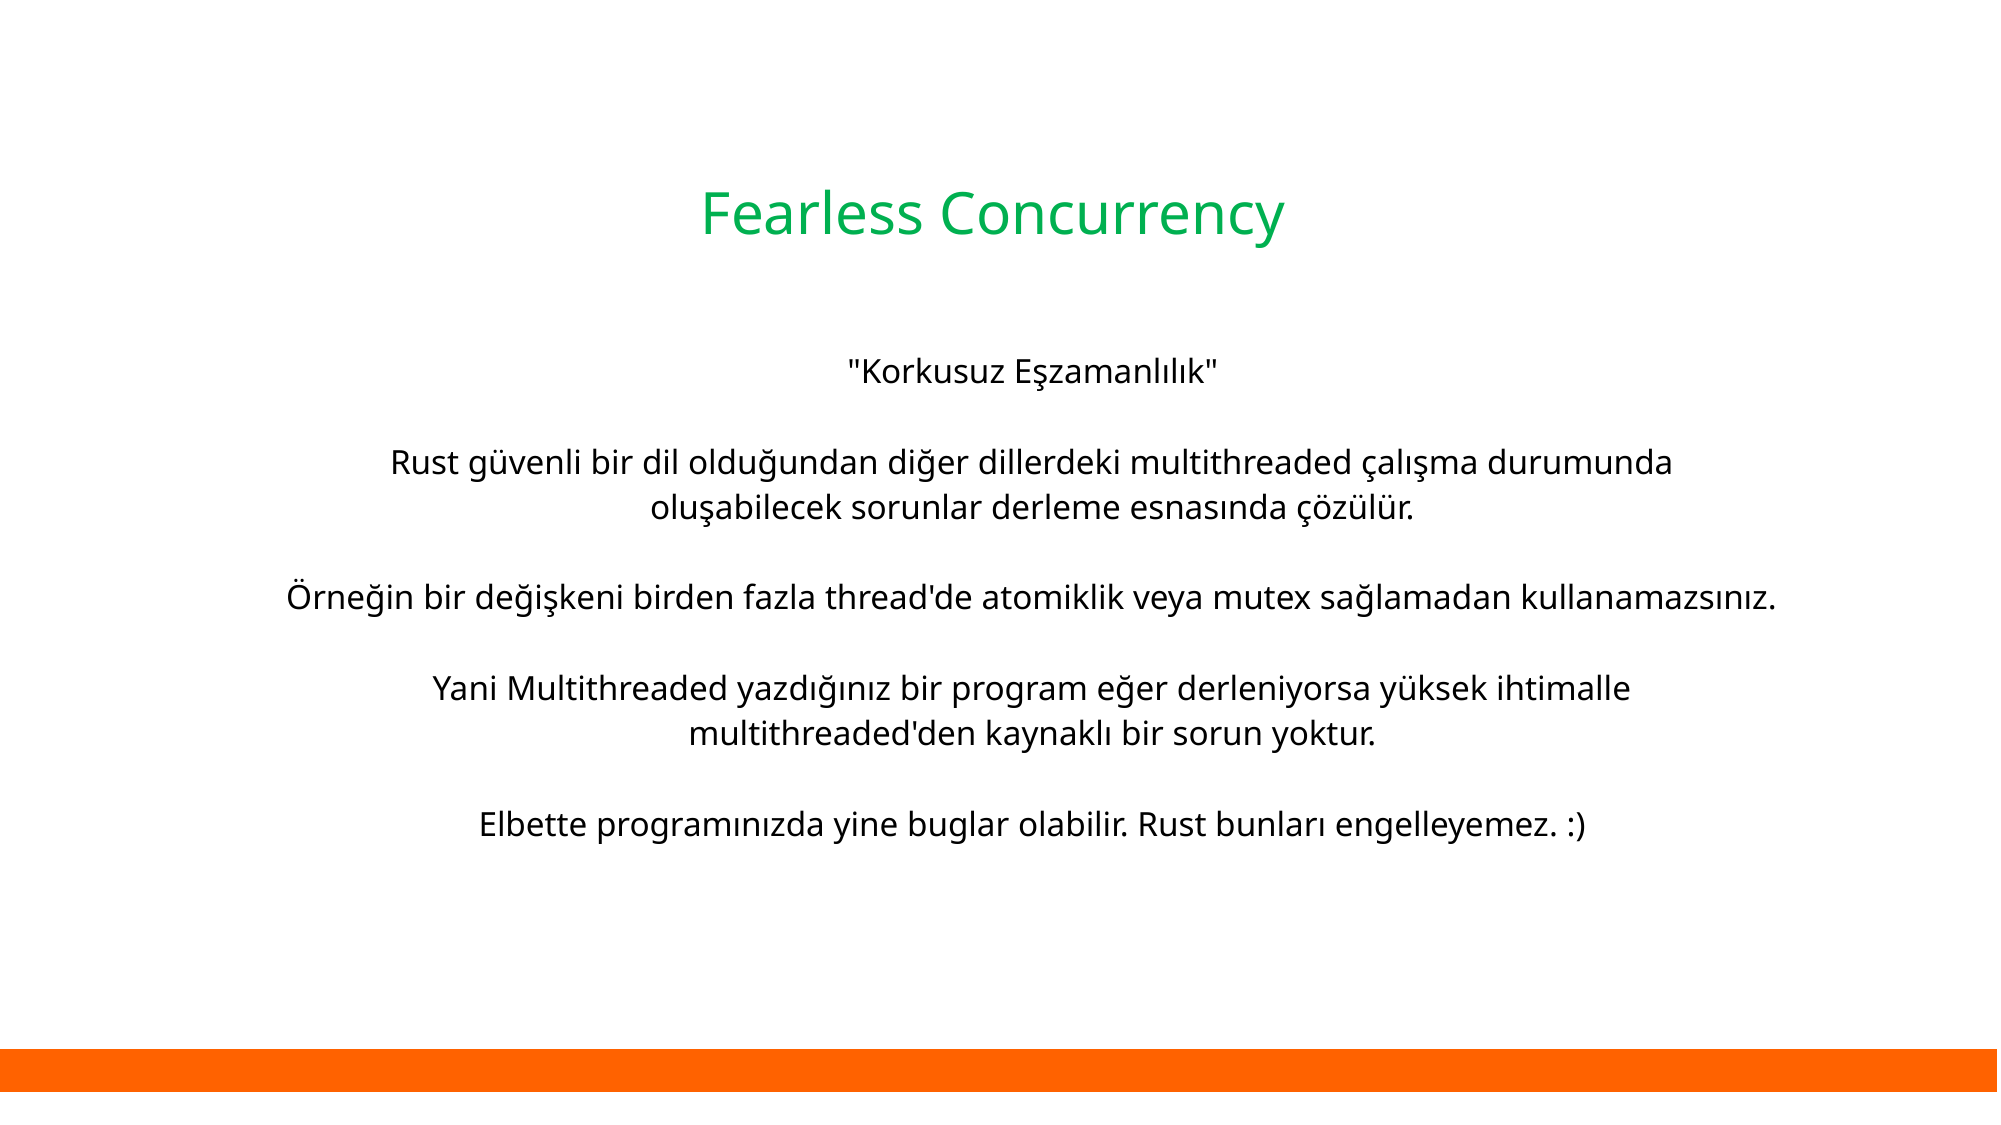

# Fearless Concurrency
"Korkusuz Eşzamanlılık"
Rust güvenli bir dil olduğundan diğer dillerdeki multithreaded çalışma durumunda
oluşabilecek sorunlar derleme esnasında çözülür.
Örneğin bir değişkeni birden fazla thread'de atomiklik veya mutex sağlamadan kullanamazsınız.
Yani Multithreaded yazdığınız bir program eğer derleniyorsa yüksek ihtimalle
multithreaded'den kaynaklı bir sorun yoktur.
Elbette programınızda yine buglar olabilir. Rust bunları engelleyemez. :)